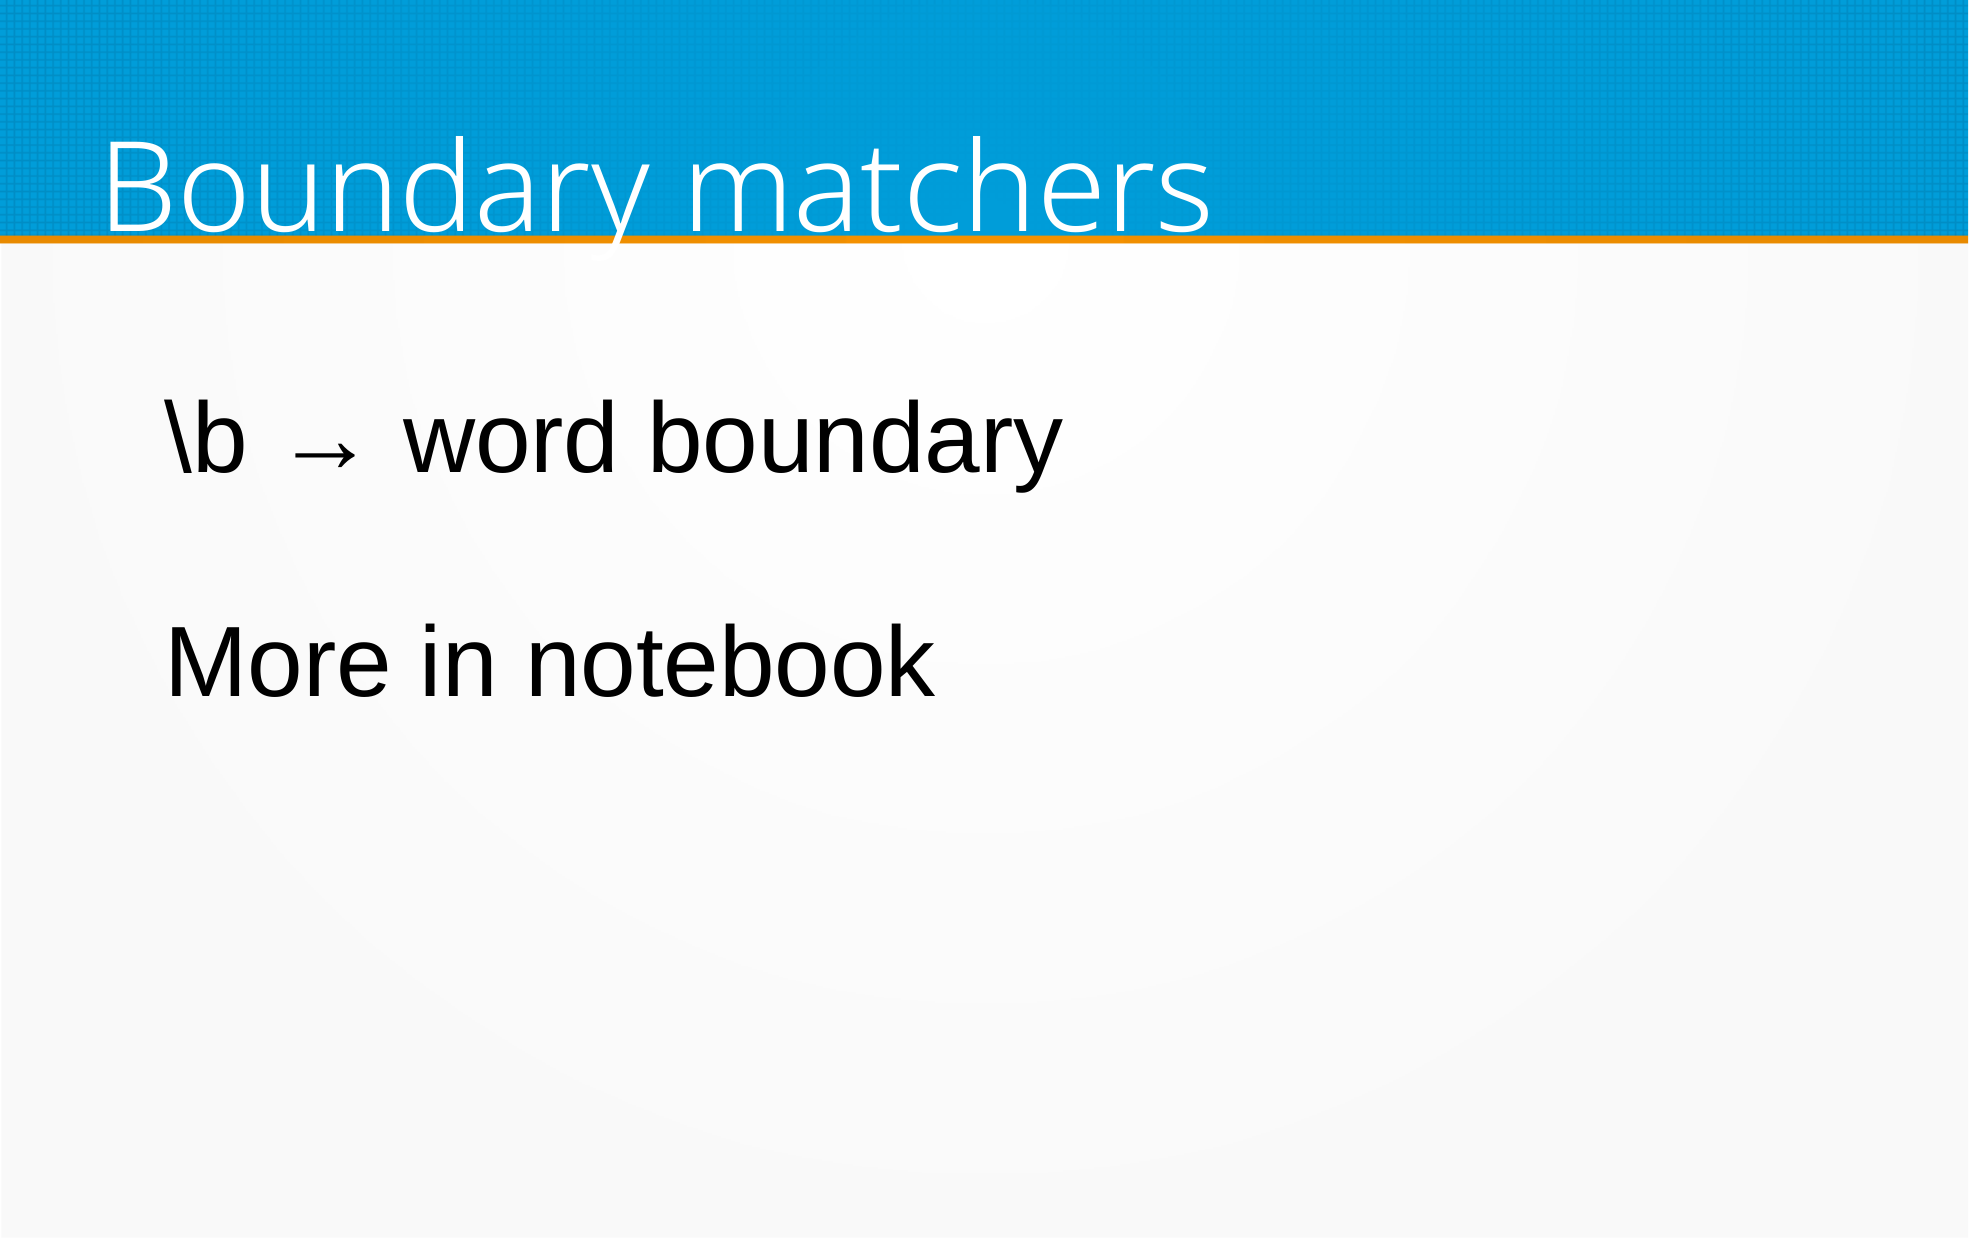

# Boundary matchers
\b → word boundary
More in notebook